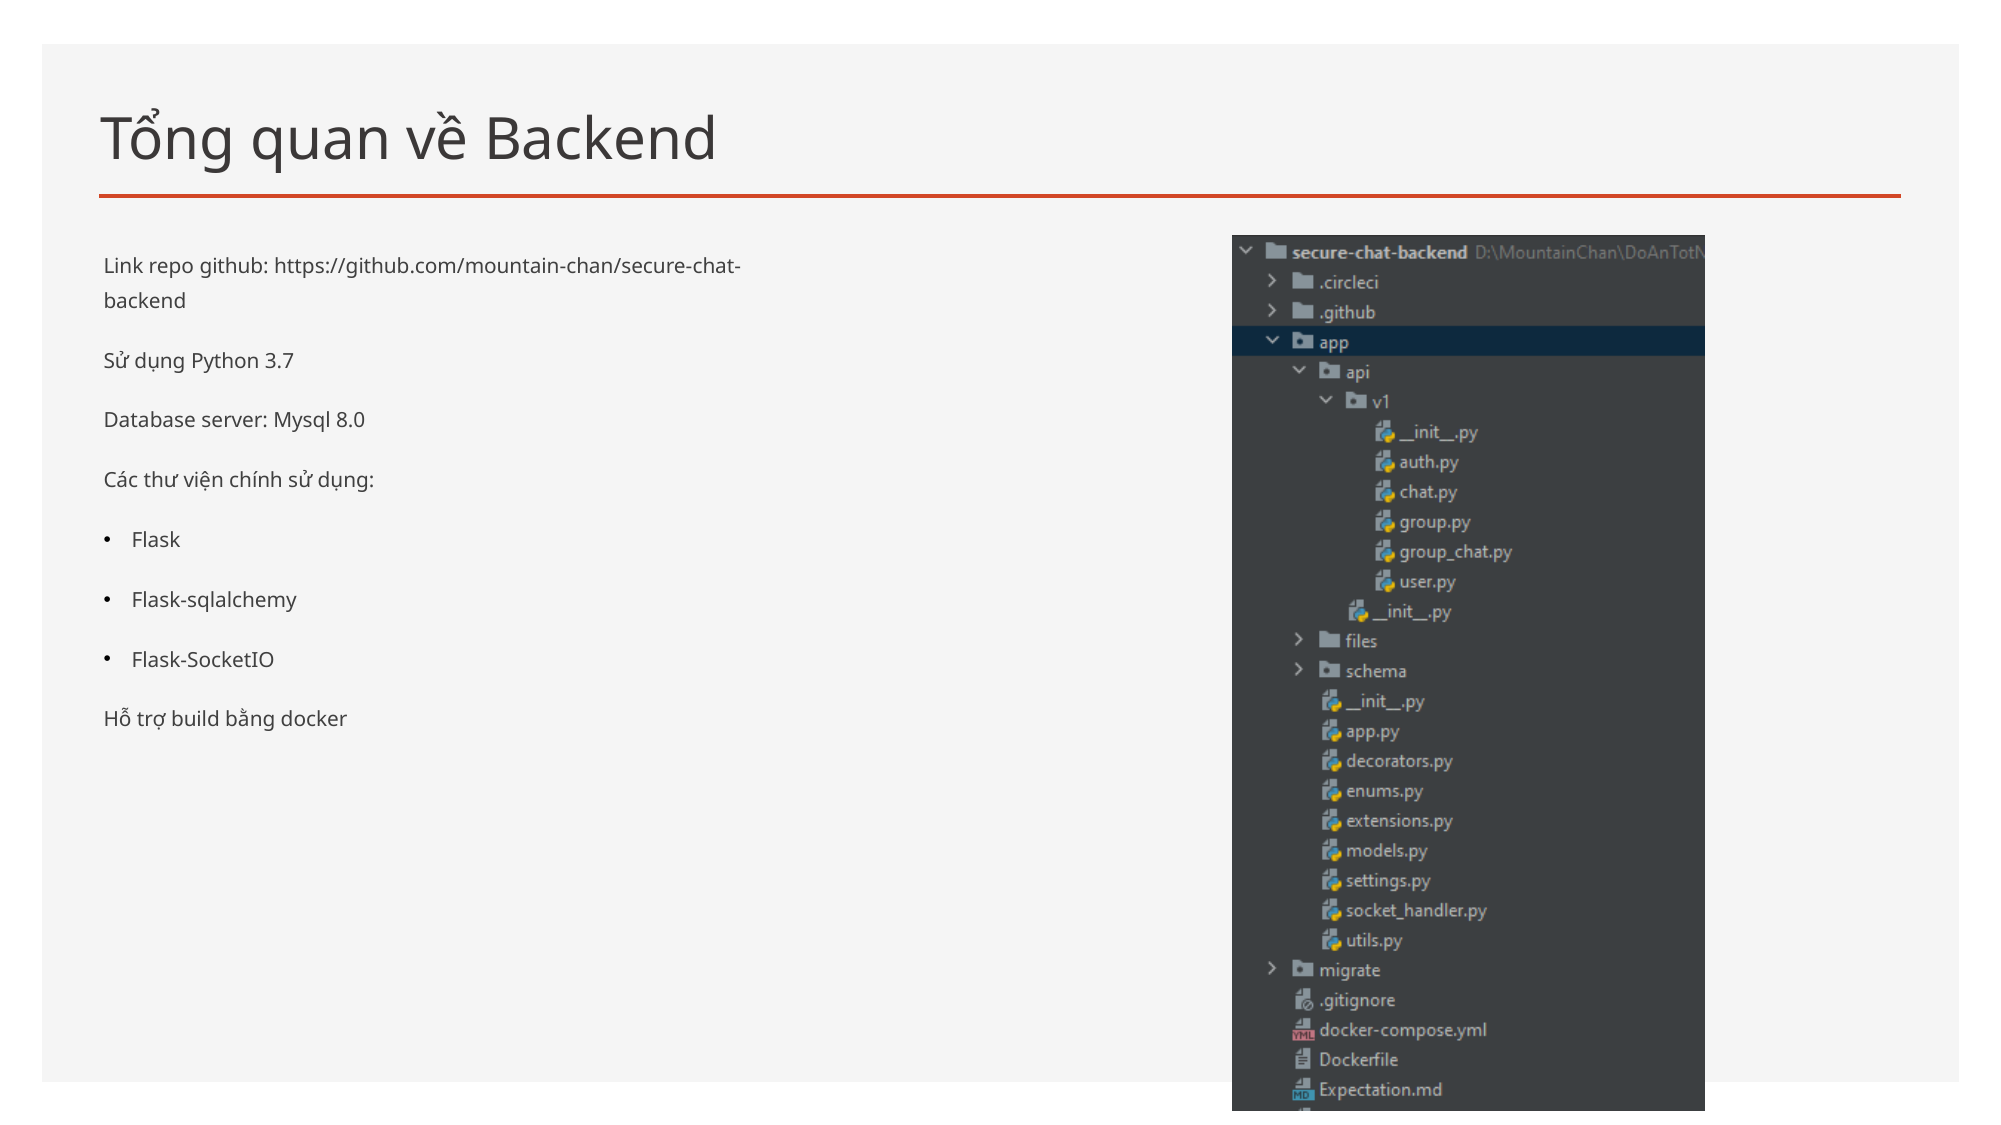

# Tổng quan về Backend
Link repo github: https://github.com/mountain-chan/secure-chat-backend
Sử dụng Python 3.7
Database server: Mysql 8.0
Các thư viện chính sử dụng:
Flask
Flask-sqlalchemy
Flask-SocketIO
Hỗ trợ build bằng docker